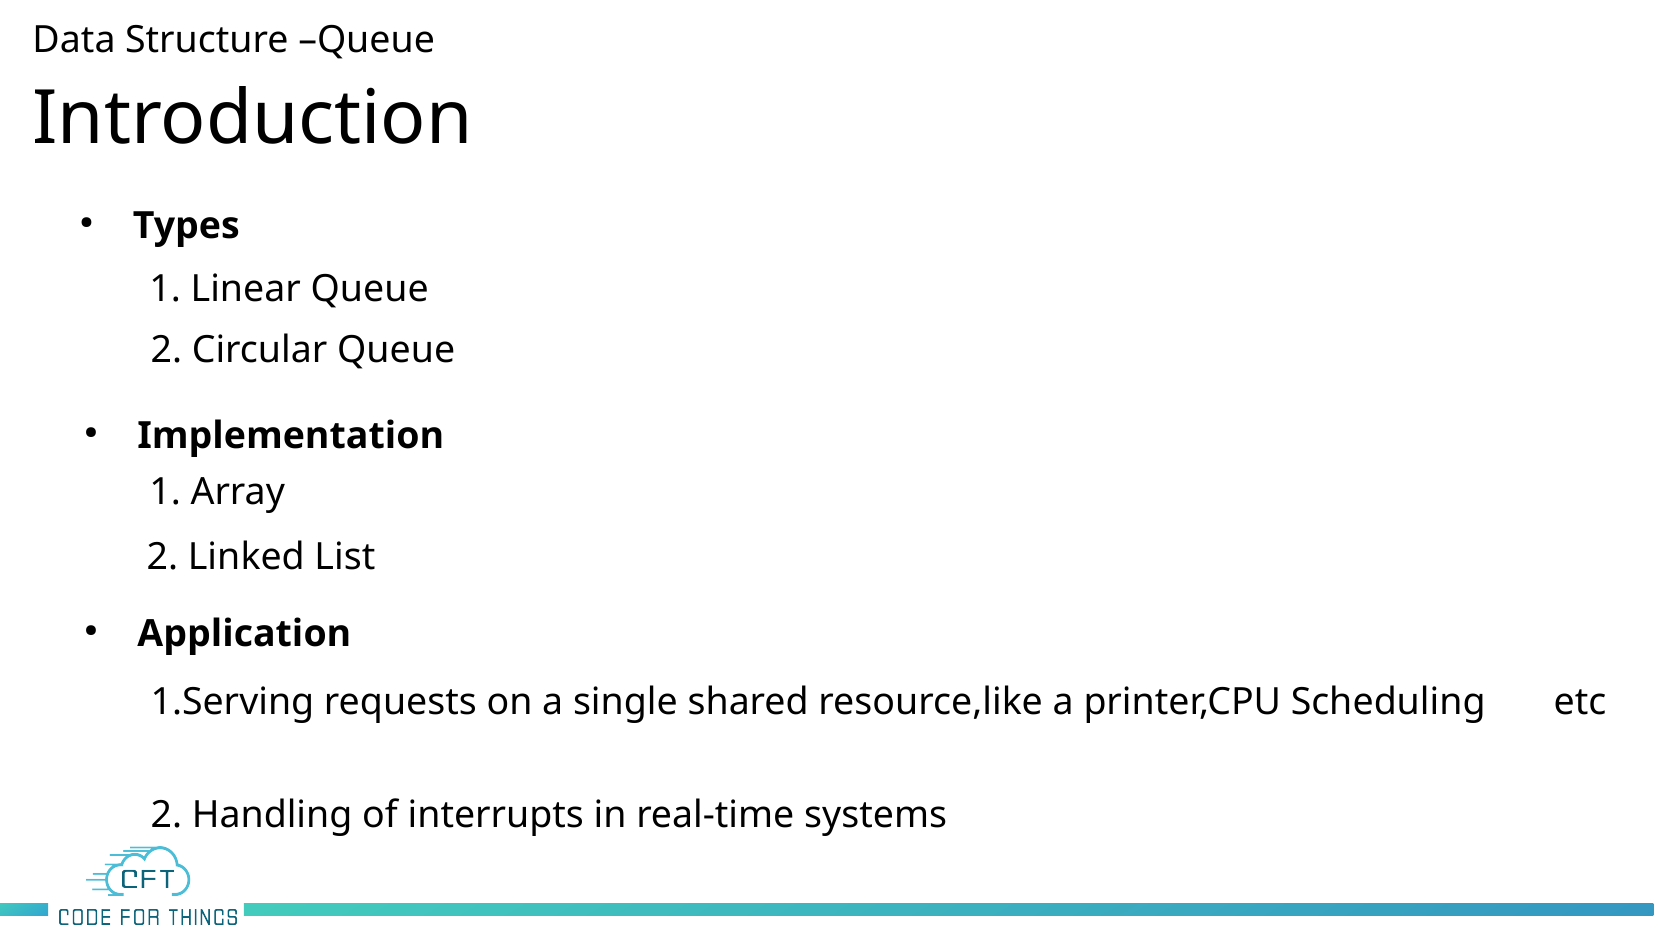

# Data Structure –Queue Introduction
Types
1. Linear Queue
2. Circular Queue
Implementation
1. Array
2. Linked List
Application
1.Serving requests on a single shared resource,like a printer,CPU Scheduling etc
2. Handling of interrupts in real-time systems